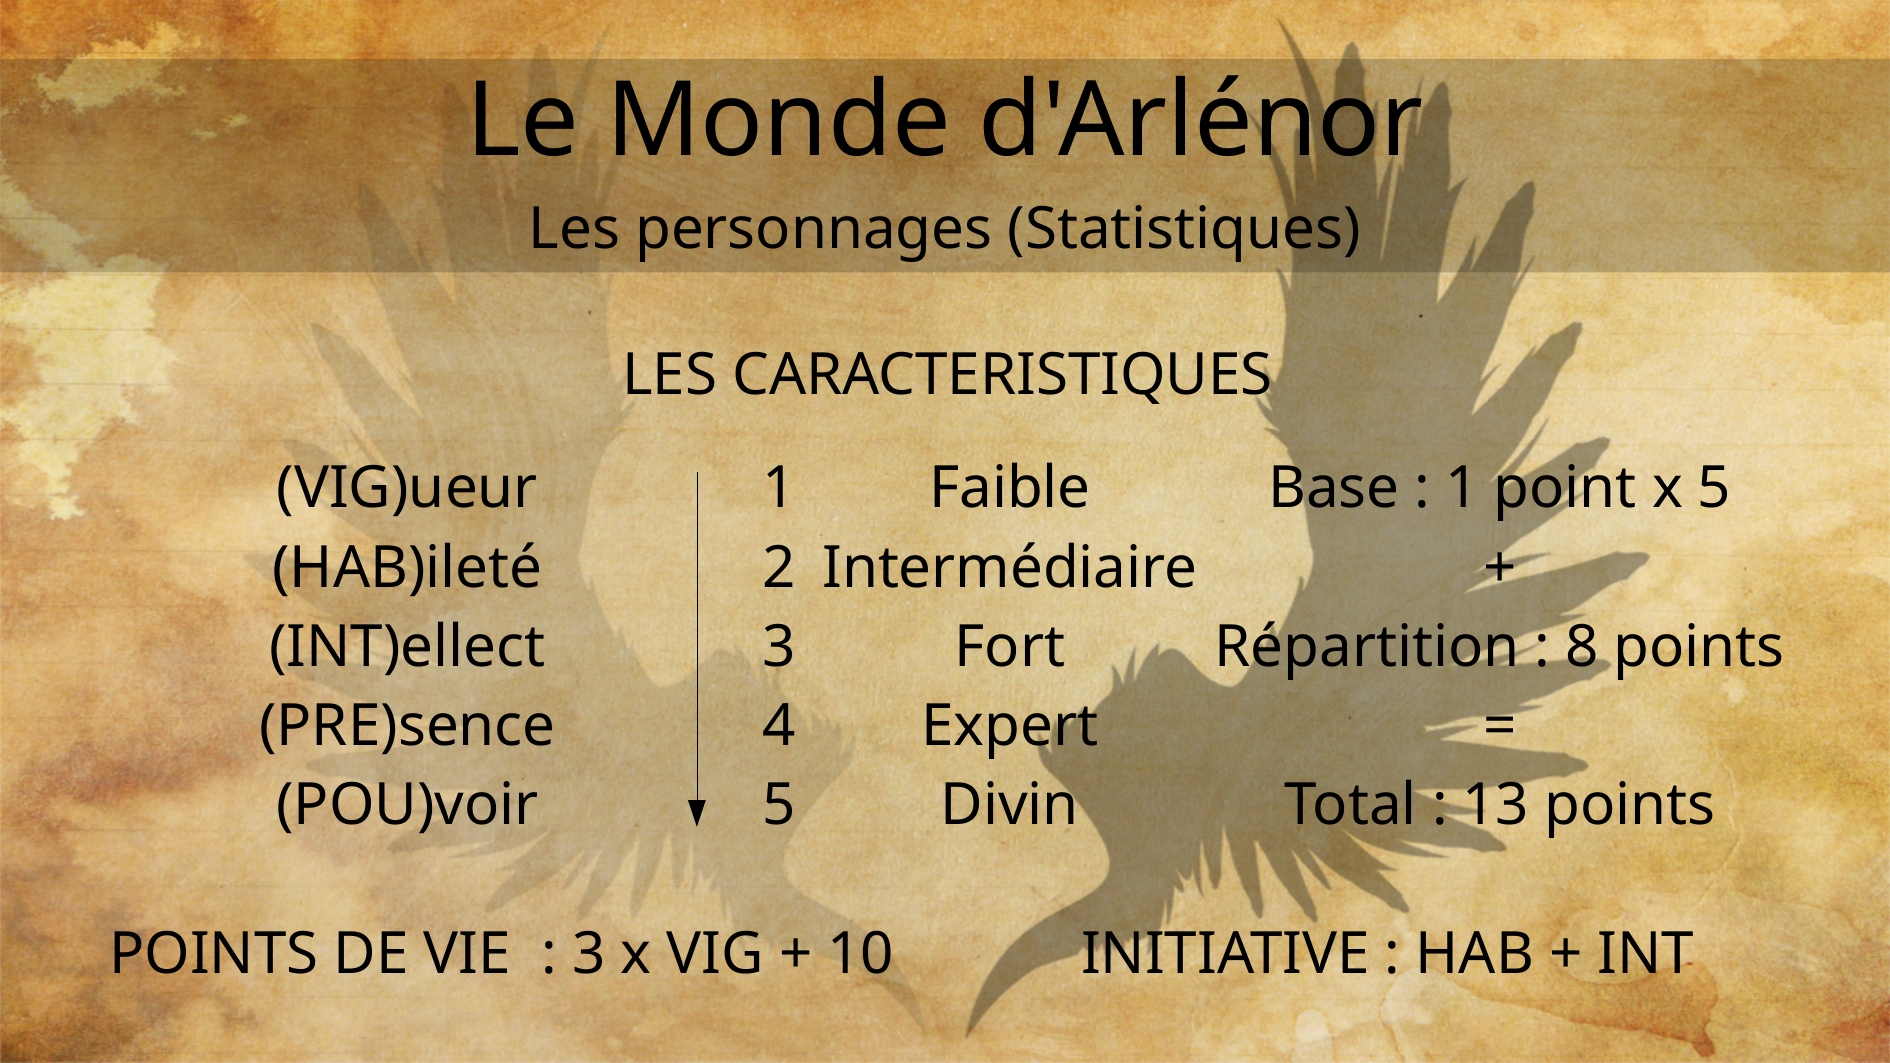

# Le Monde d'Arlénor Les personnages (Statistiques)
LES CARACTERISTIQUES
(VIG)ueur
(HAB)ileté
(INT)ellect
(PRE)sence
(POU)voir
Faible
Intermédiaire
Fort
Expert
Divin
Base : 1 point x 5
+
Répartition : 8 points
=
Total : 13 points
1
2
3
4
5
POINTS DE VIE : 3 x VIG + 10
INITIATIVE : HAB + INT